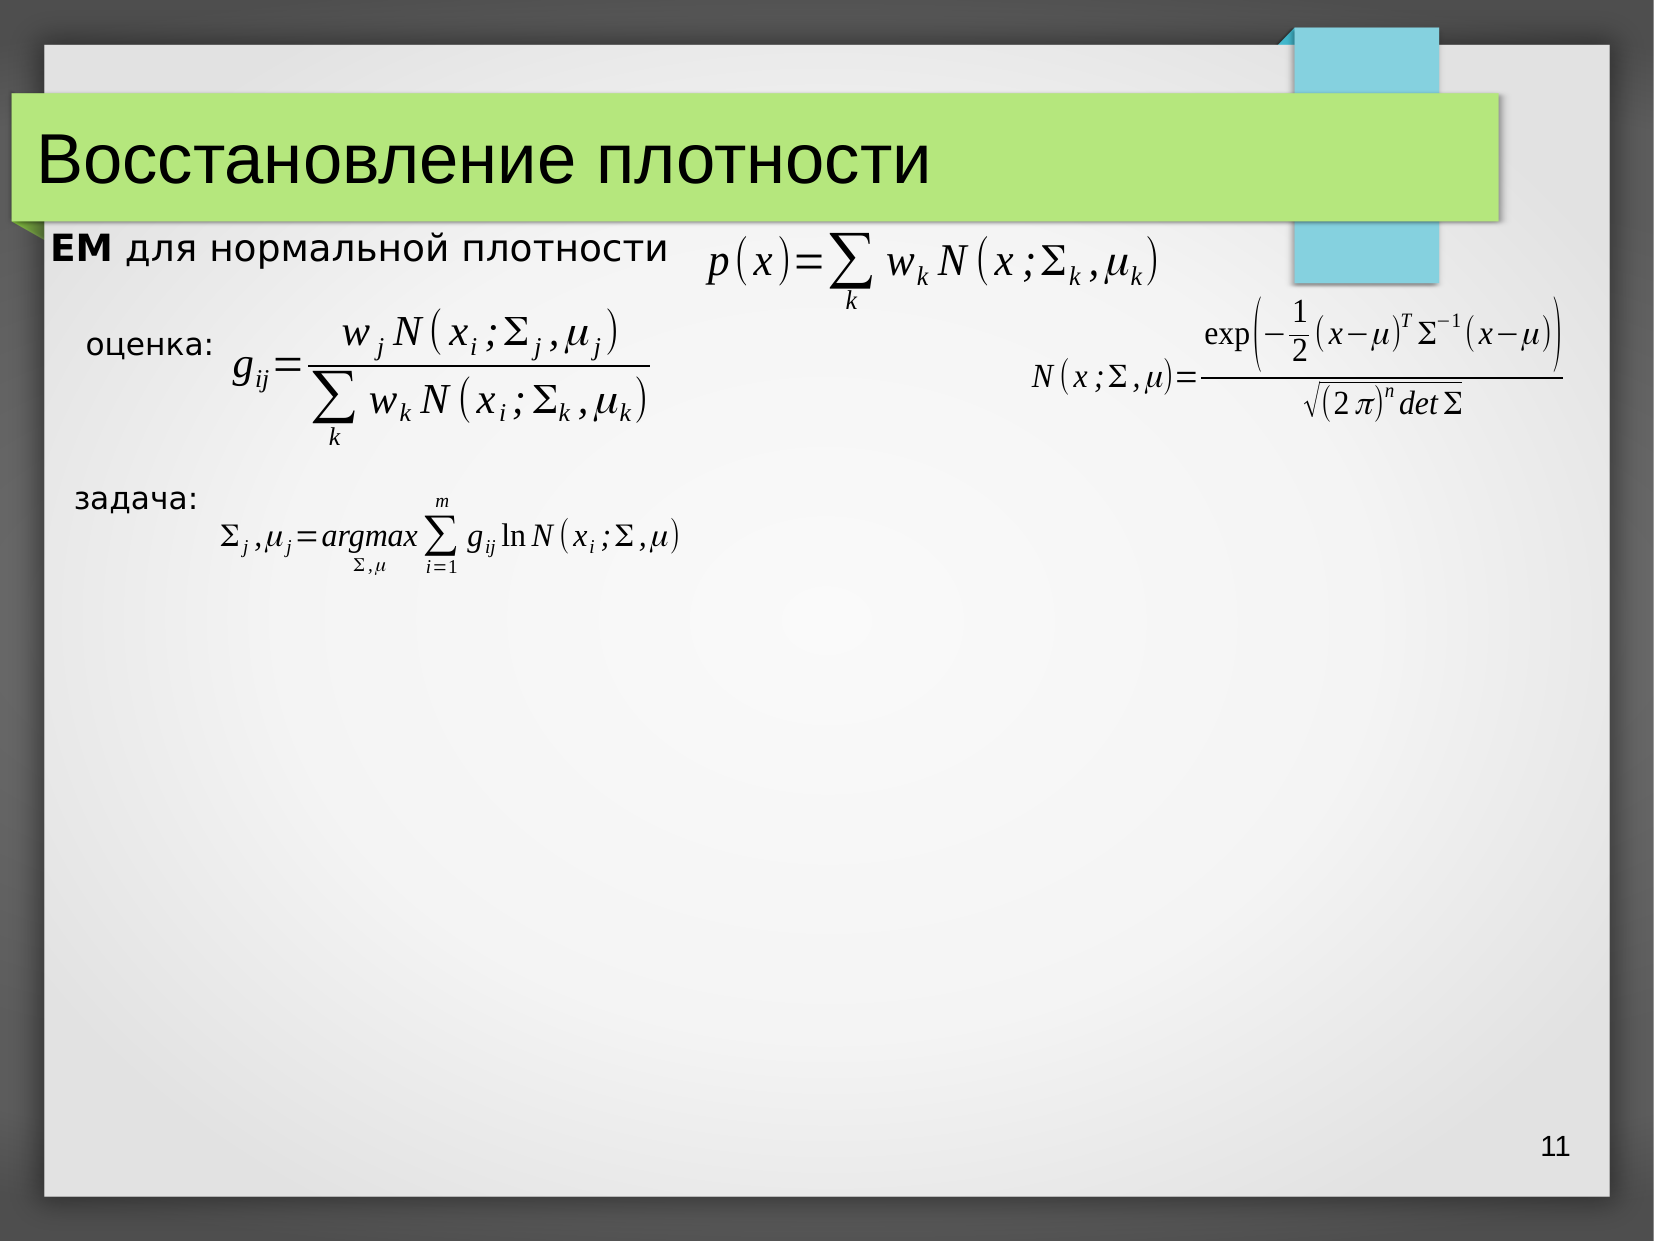

# Восстановление плотности
EM для нормальной плотности
оценка:
задача:
11